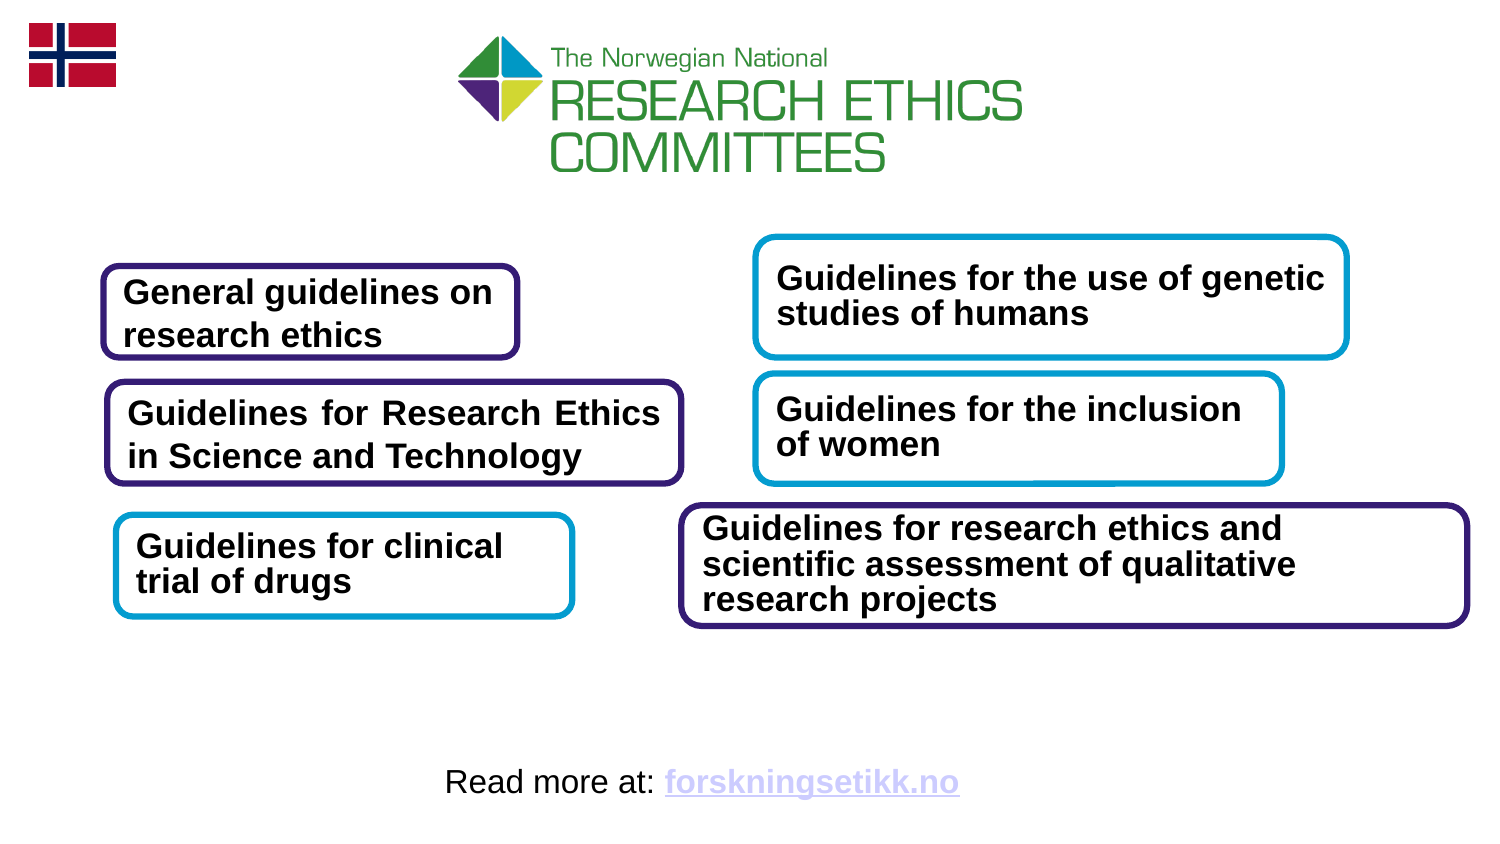

Guidelines for the use of genetic studies of humans
General guidelines on research ethics
Guidelines for the inclusion of women
Guidelines for Research Ethics in Science and Technology
Guidelines for research ethics and scientific assessment of qualitative research projects
Guidelines for clinical trial of drugs
Read more at: forskningsetikk.no